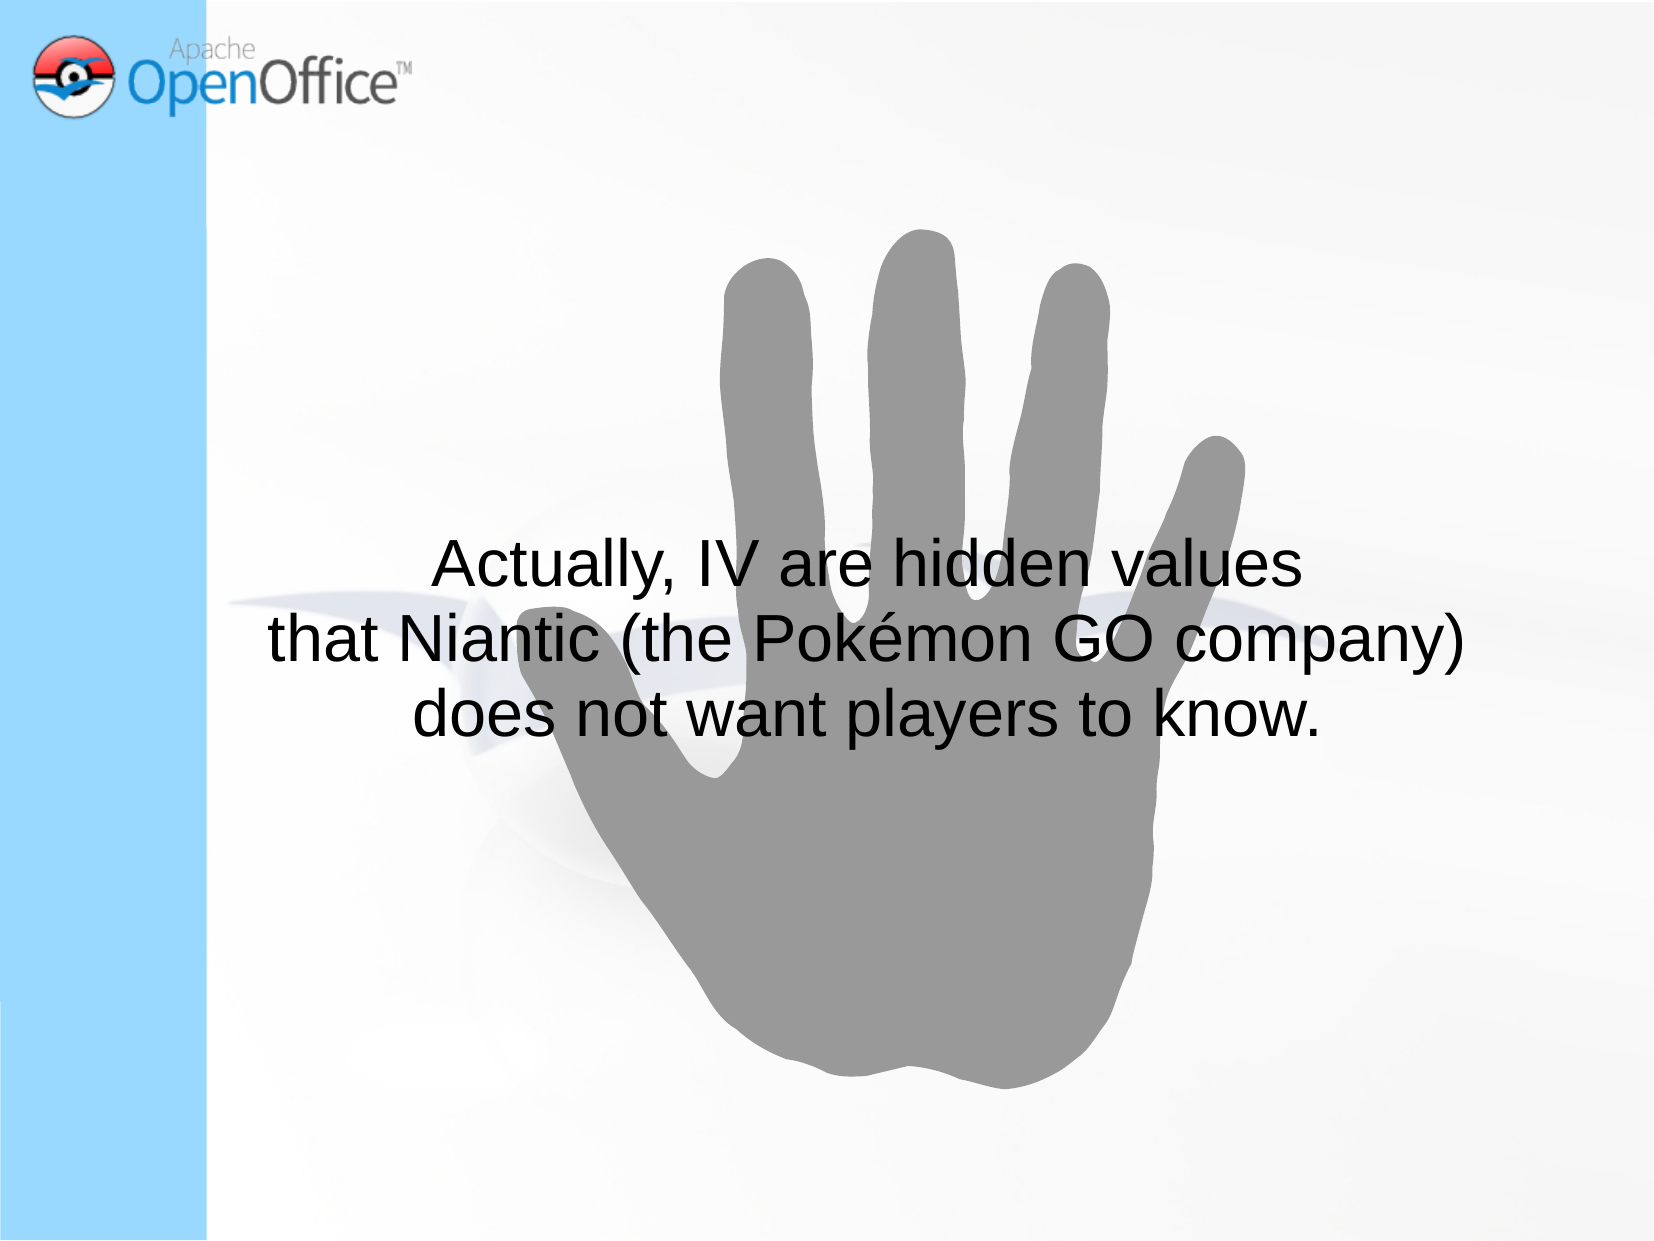

# Actually, IV are hidden values
that Niantic (the Pokémon GO company)
does not want players to know.